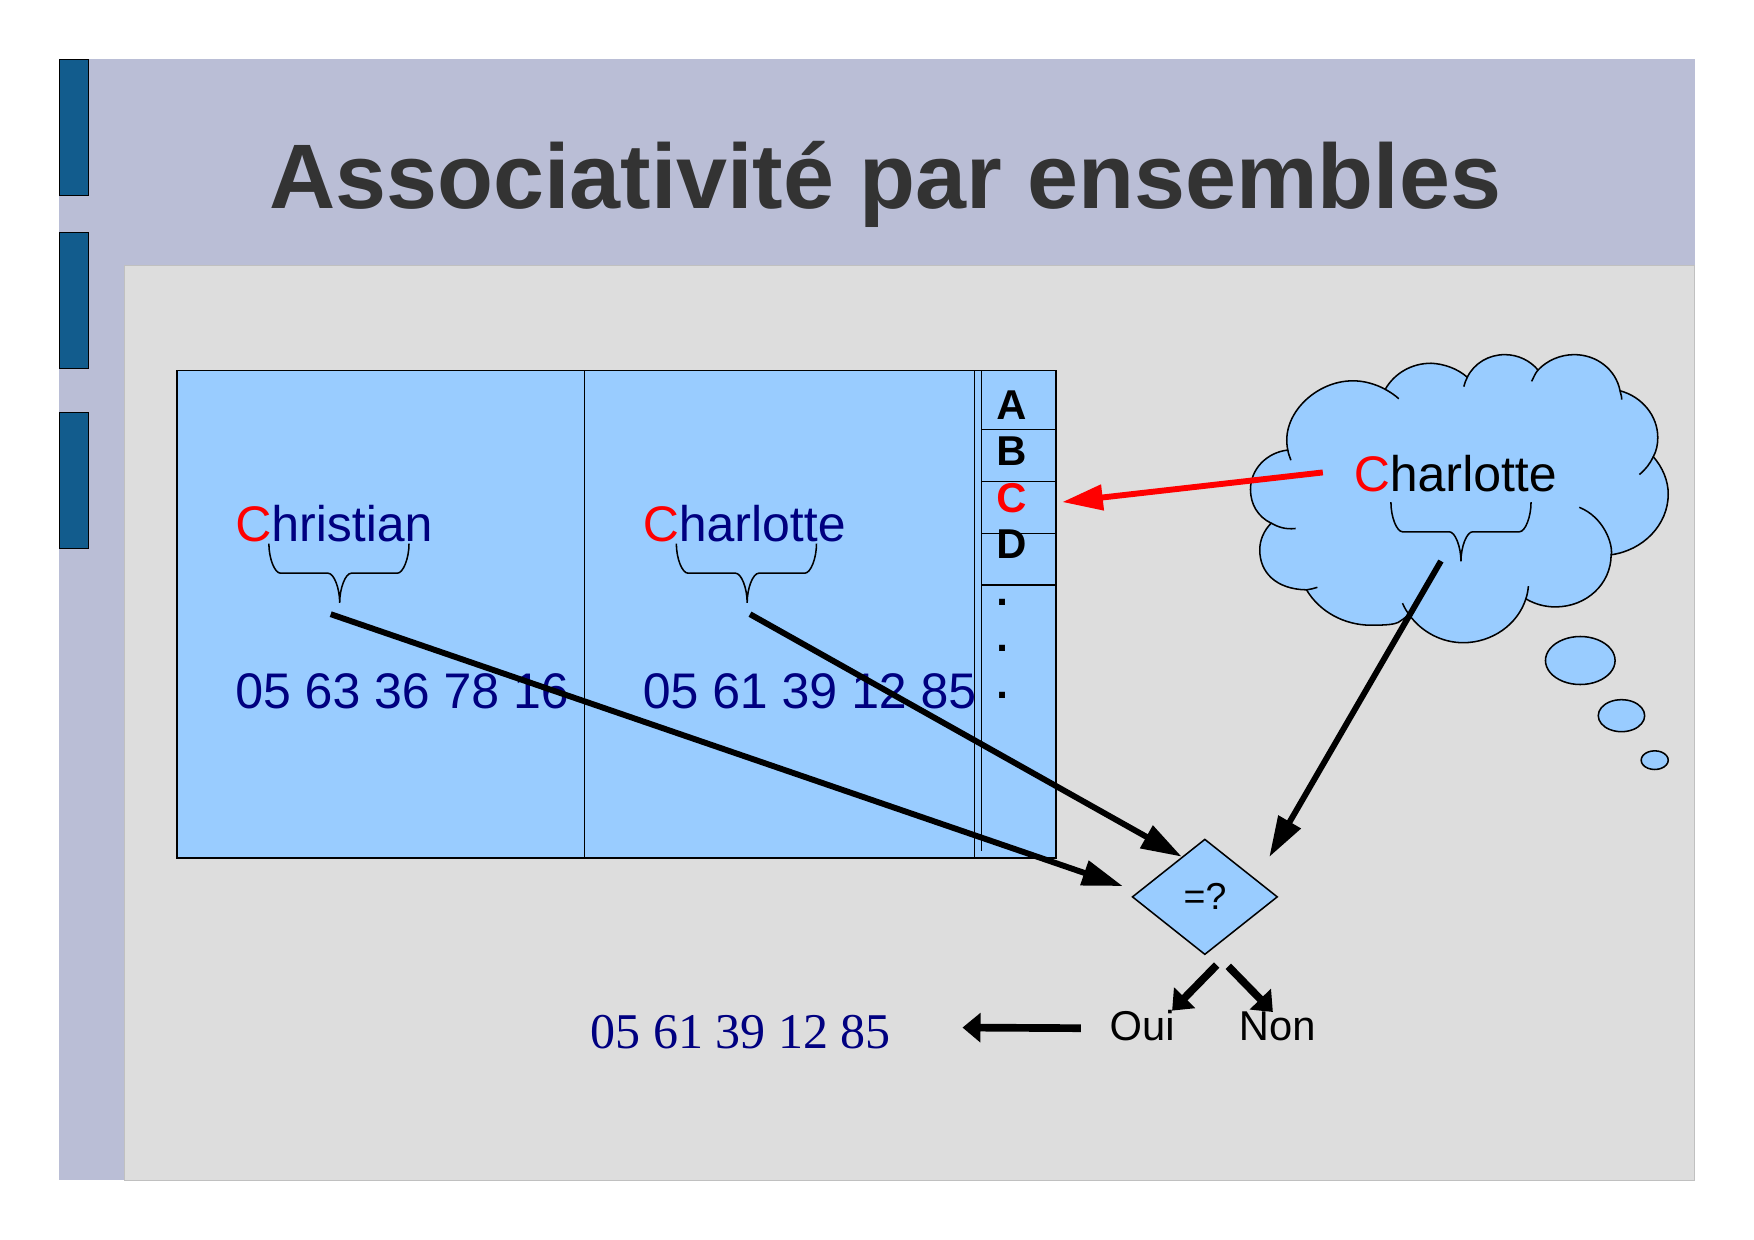

# Associativité par ensembles
A
B
C
D
.
.
.
Charlotte
Christian
05 63 36 78 16
Charlotte
05 61 39 12 85
=?
Oui
Non
05 61 39 12 85